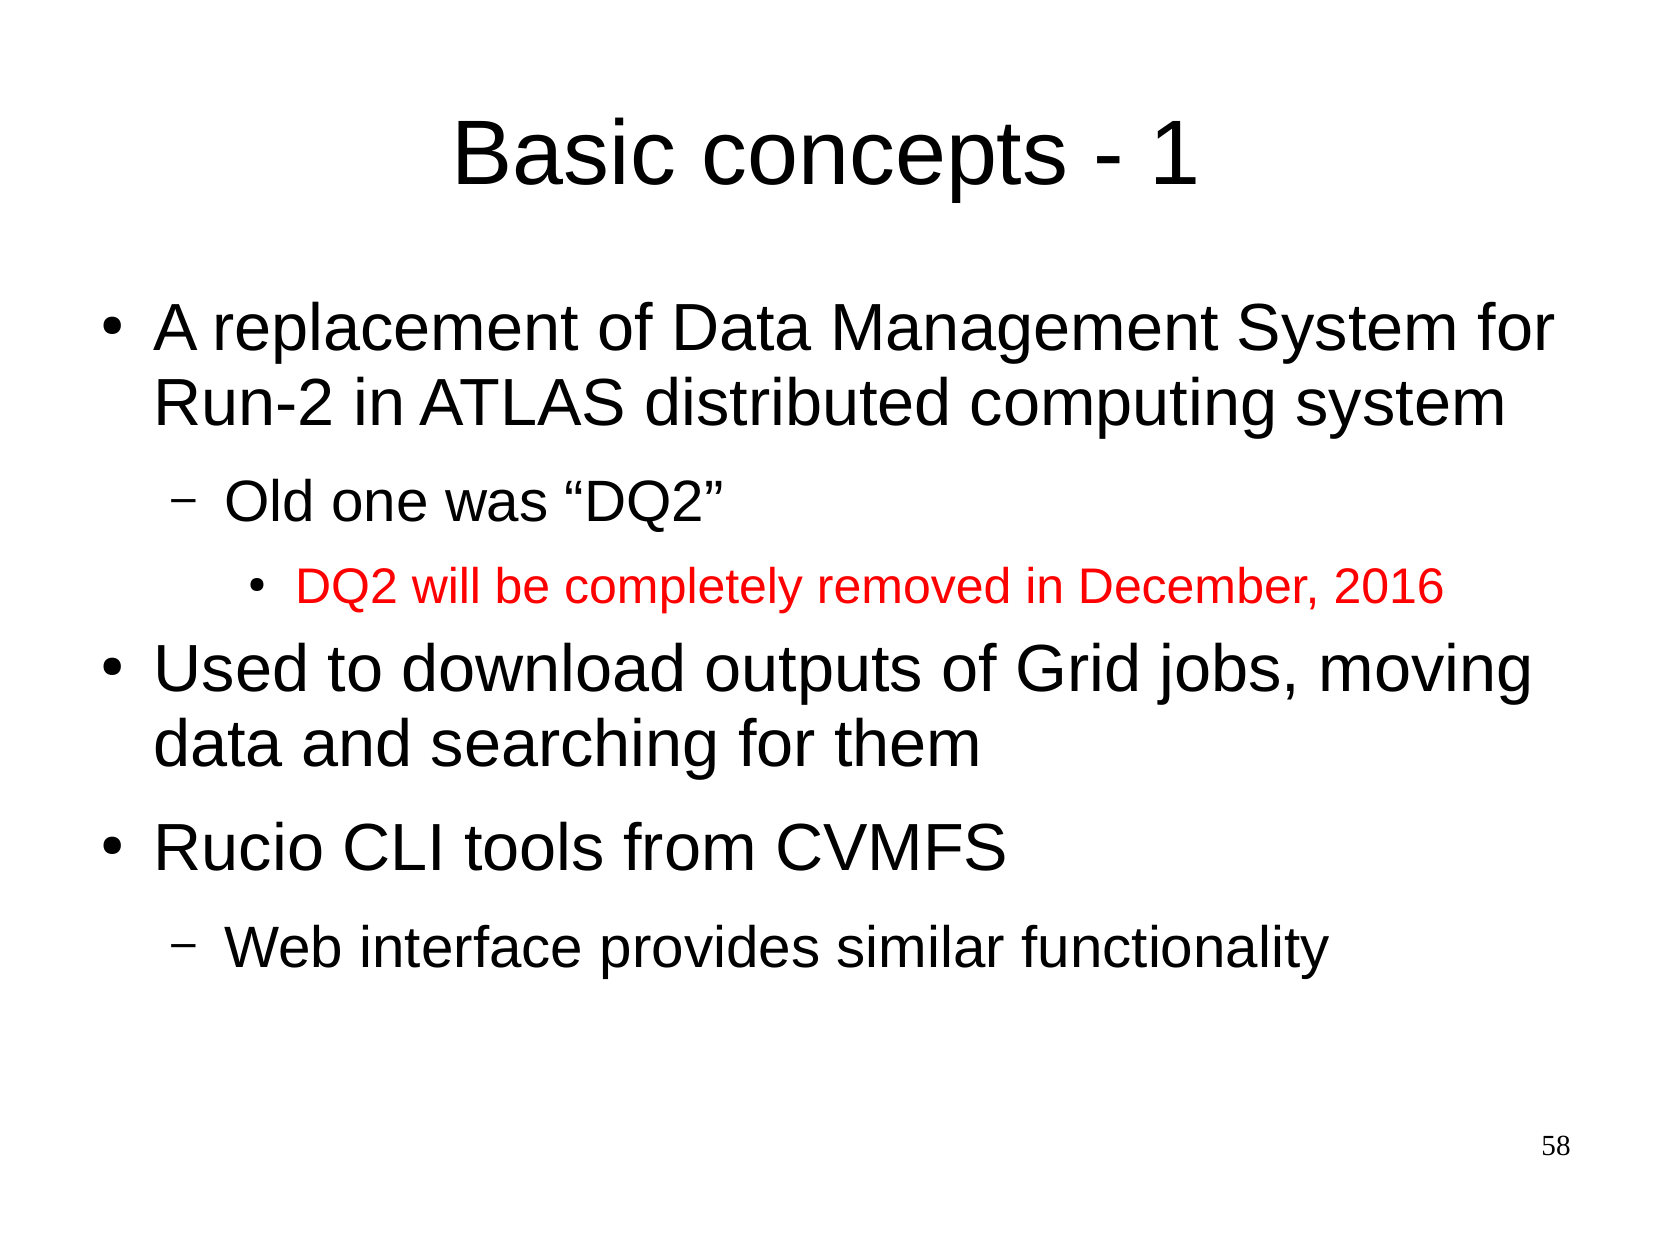

# Basic concepts - 1
A replacement of Data Management System for Run-2 in ATLAS distributed computing system
Old one was “DQ2”
DQ2 will be completely removed in December, 2016
Used to download outputs of Grid jobs, moving data and searching for them
Rucio CLI tools from CVMFS
Web interface provides similar functionality
58